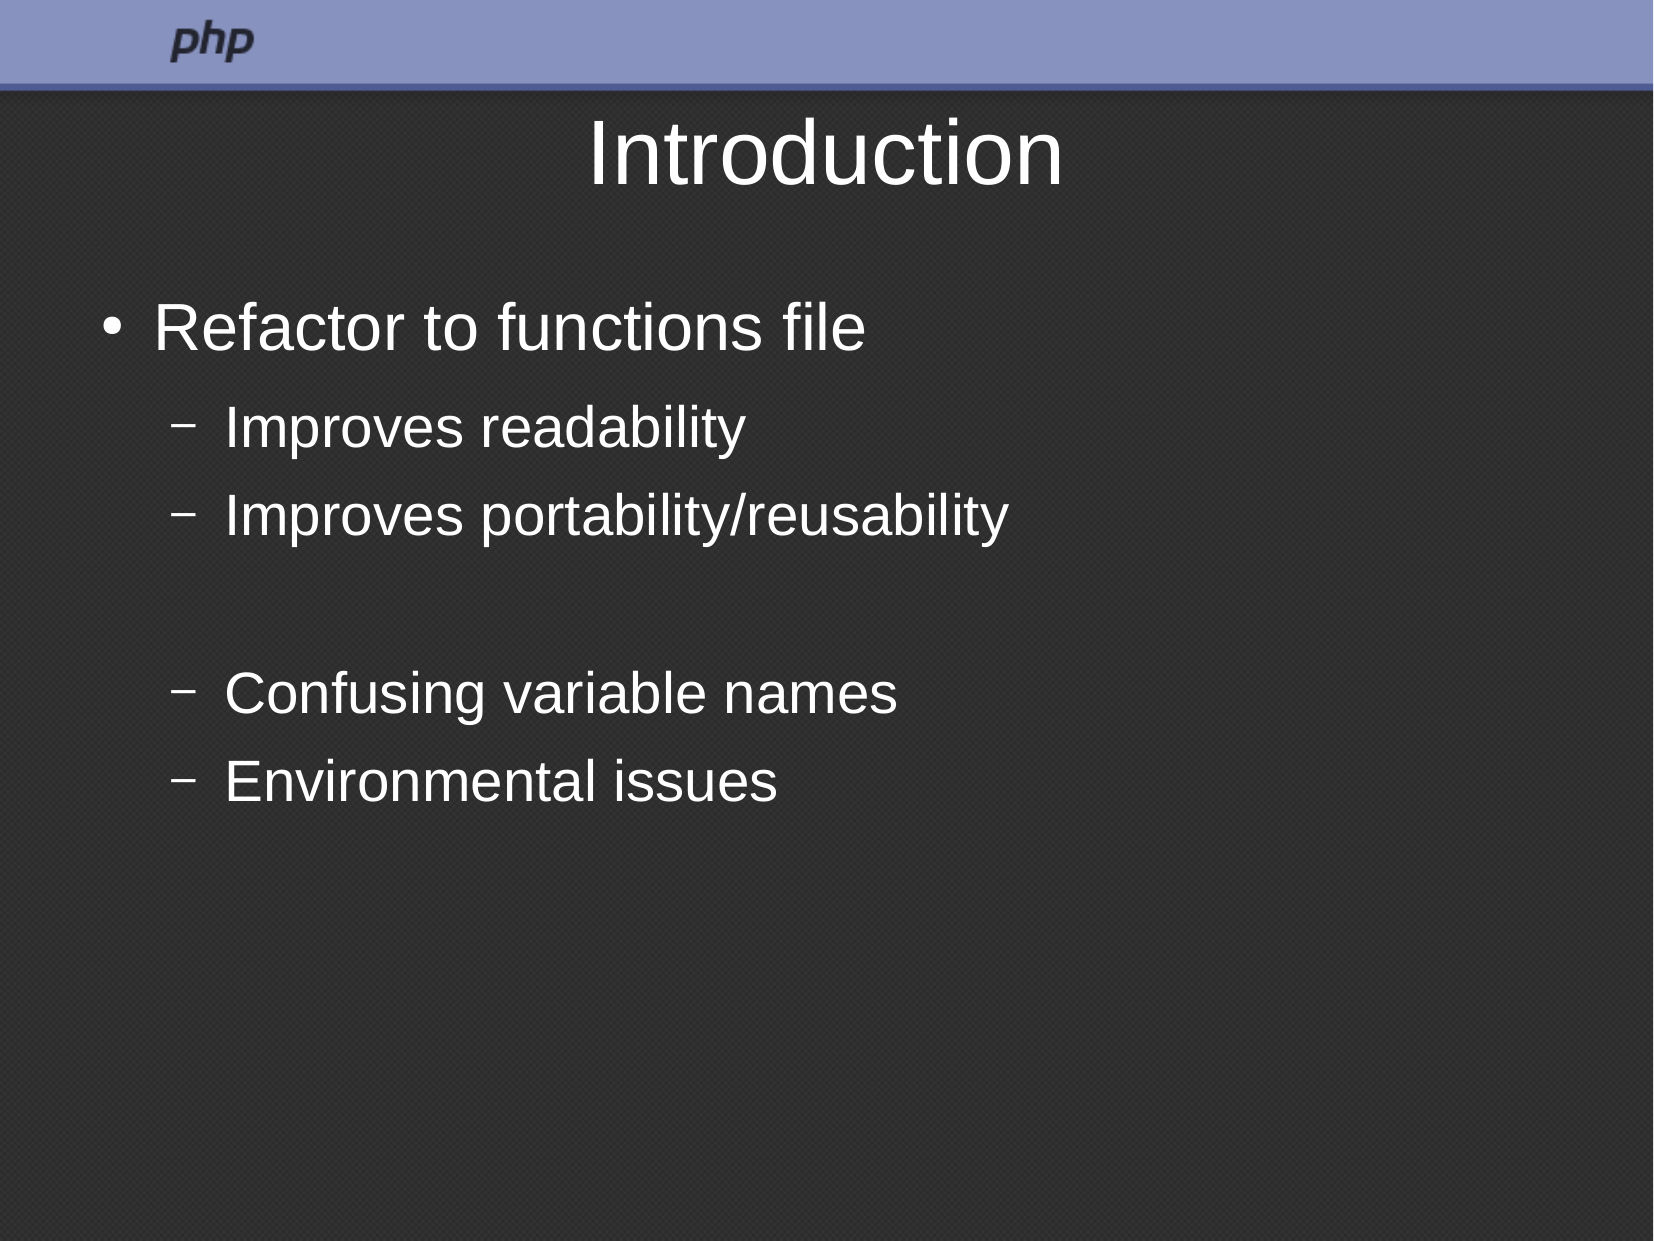

# Introduction
Refactor to functions file
Improves readability
Improves portability/reusability
Confusing variable names
Environmental issues